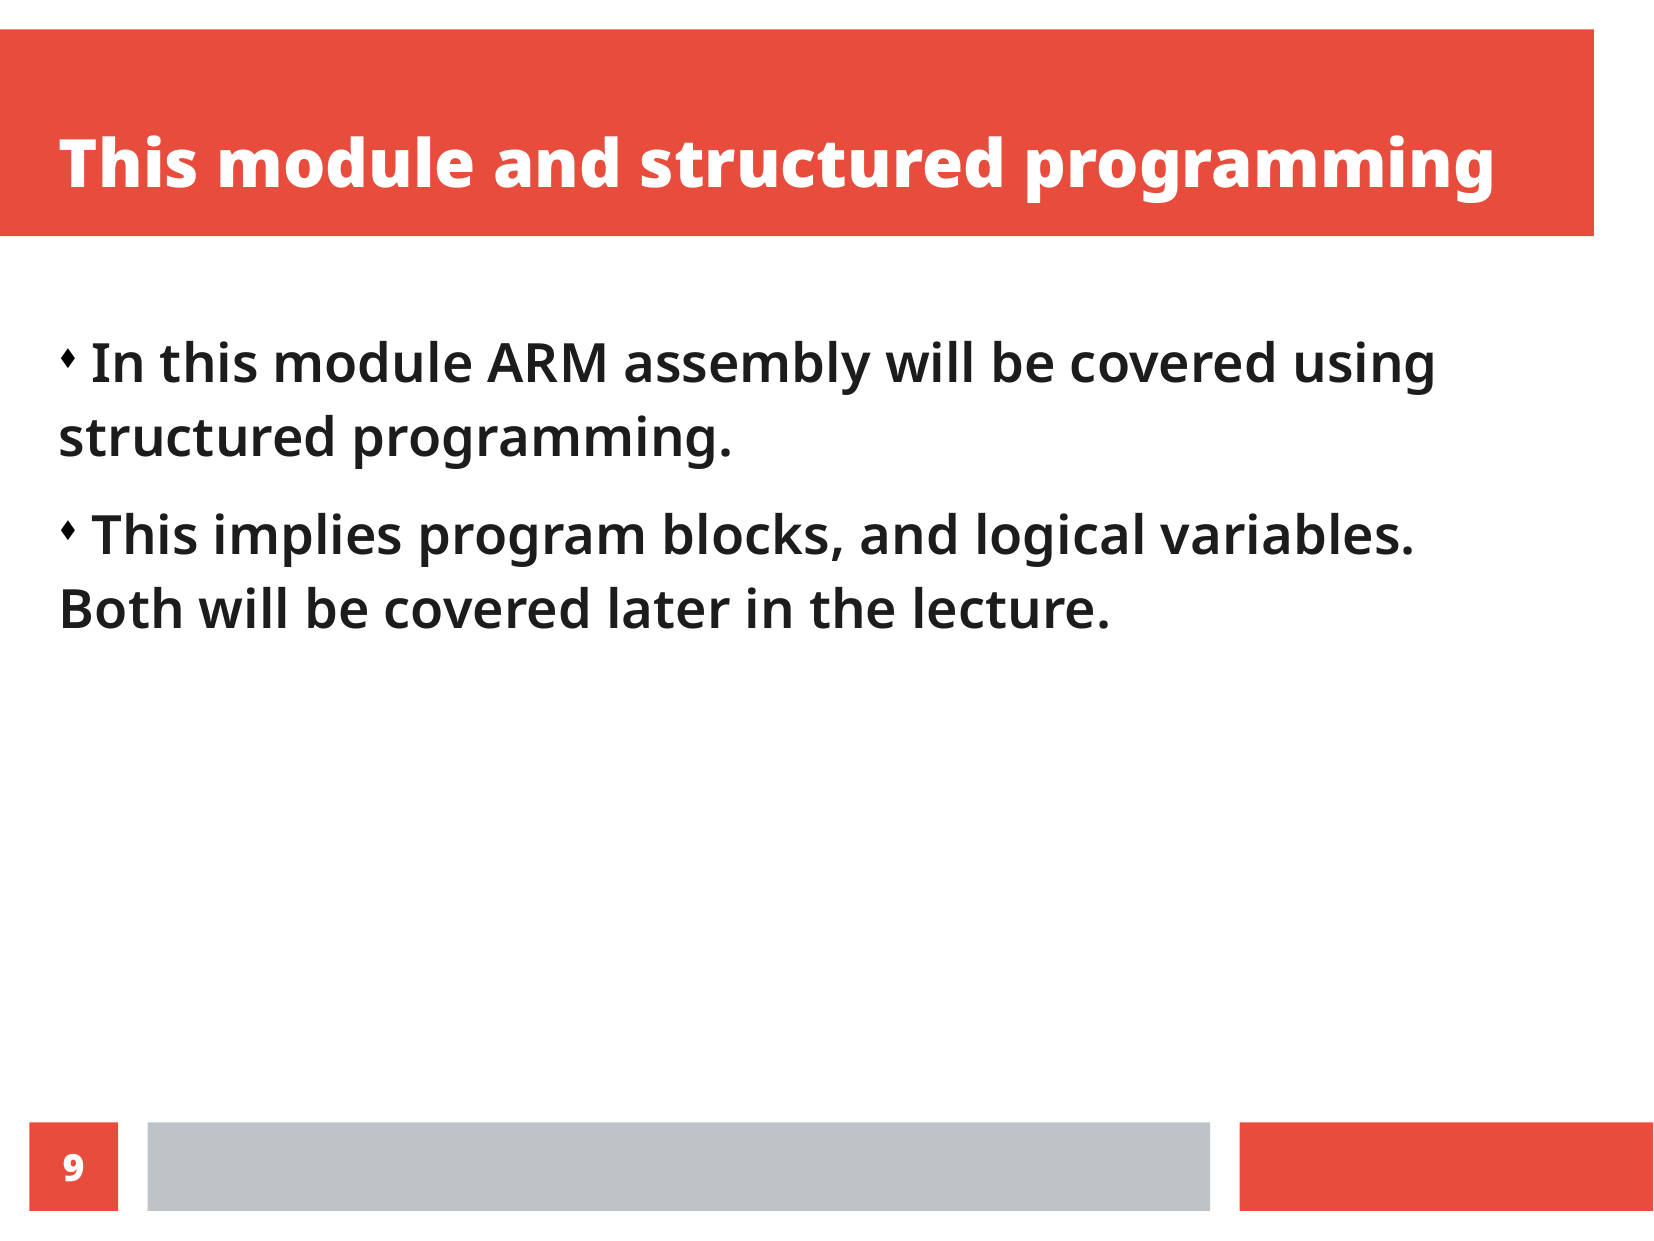

# This module and structured programming
 In this module ARM assembly will be covered using structured programming.
 This implies program blocks, and logical variables. Both will be covered later in the lecture.
9